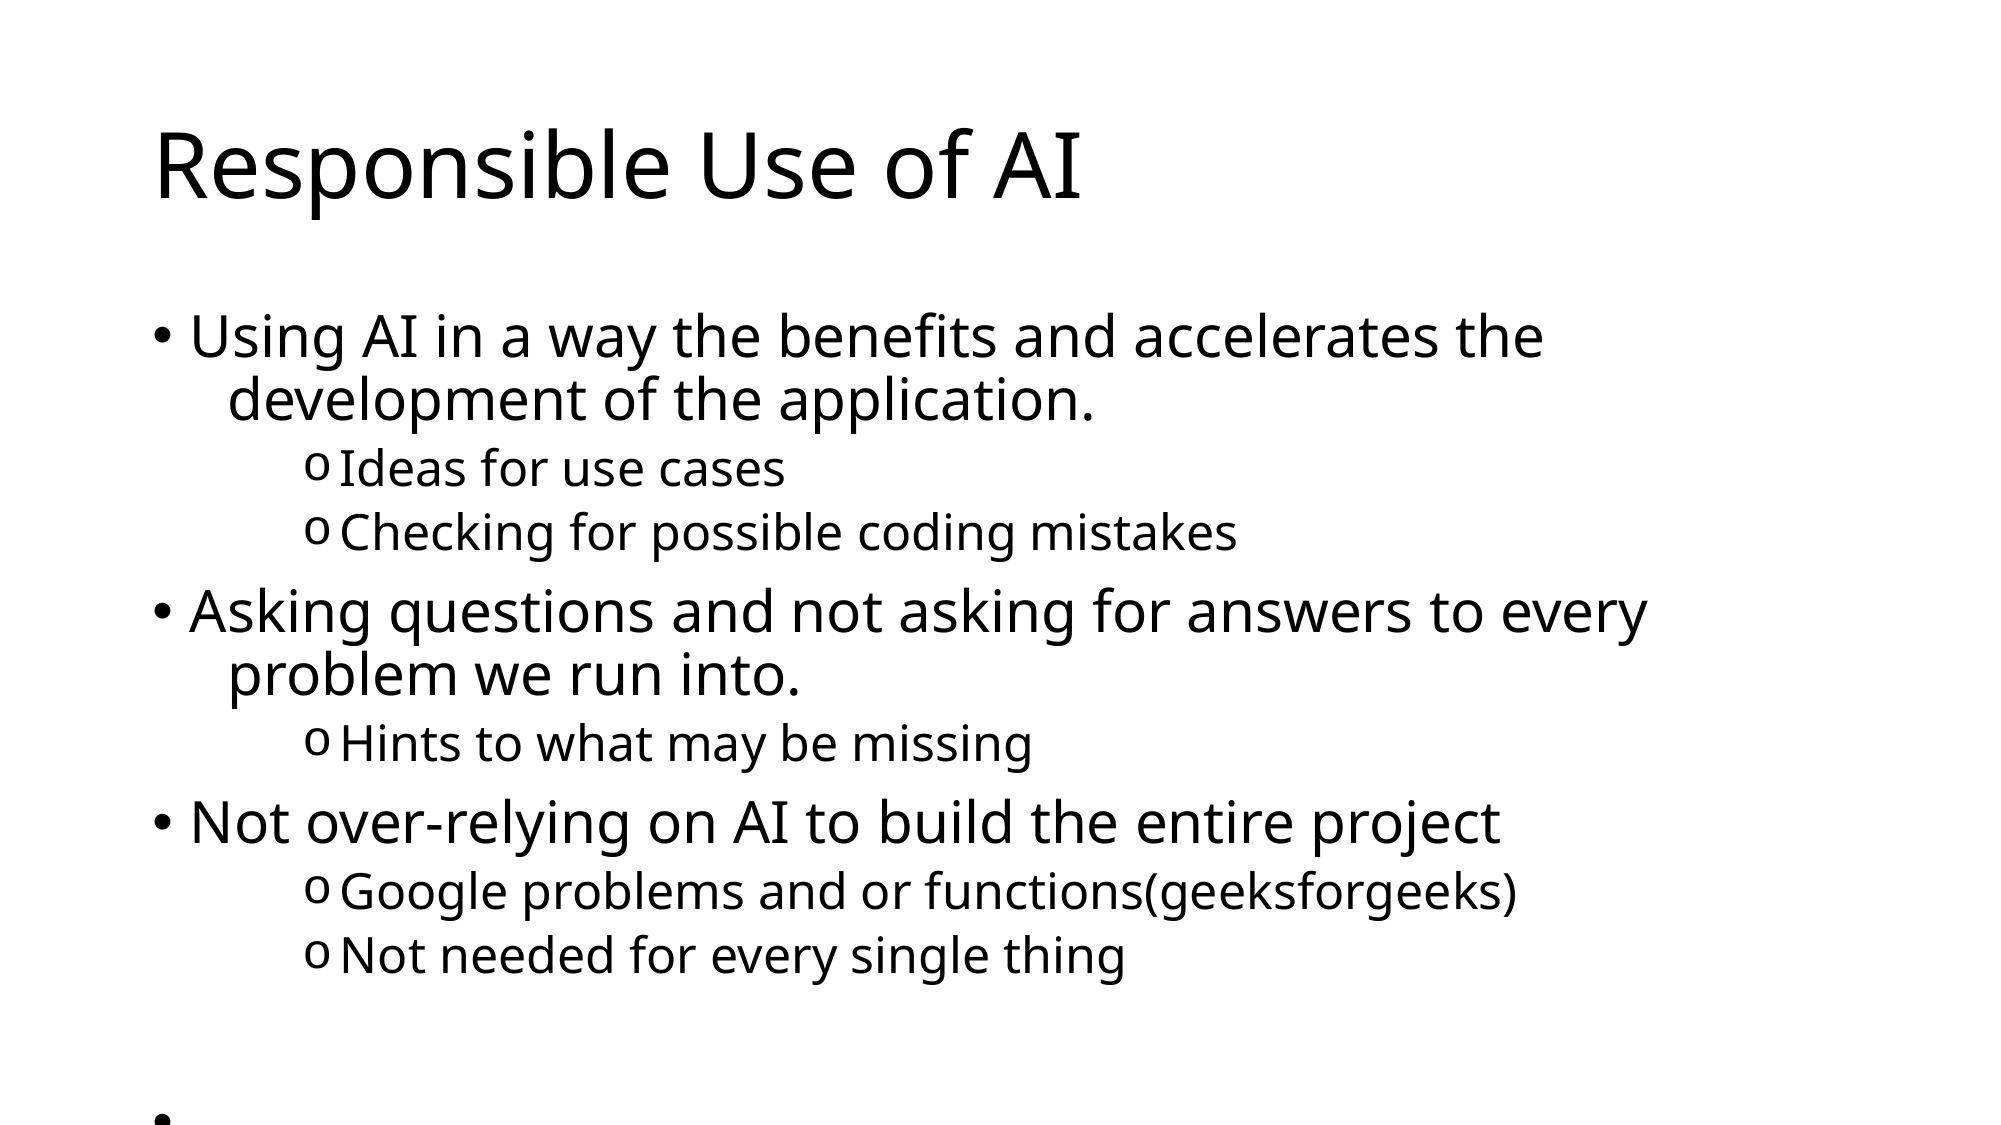

# Responsible Use of AI
Using AI in a way the benefits and accelerates the development of the application.
Ideas for use cases
Checking for possible coding mistakes
Asking questions and not asking for answers to every problem we run into.
Hints to what may be missing
Not over-relying on AI to build the entire project
Google problems and or functions(geeksforgeeks)
Not needed for every single thing